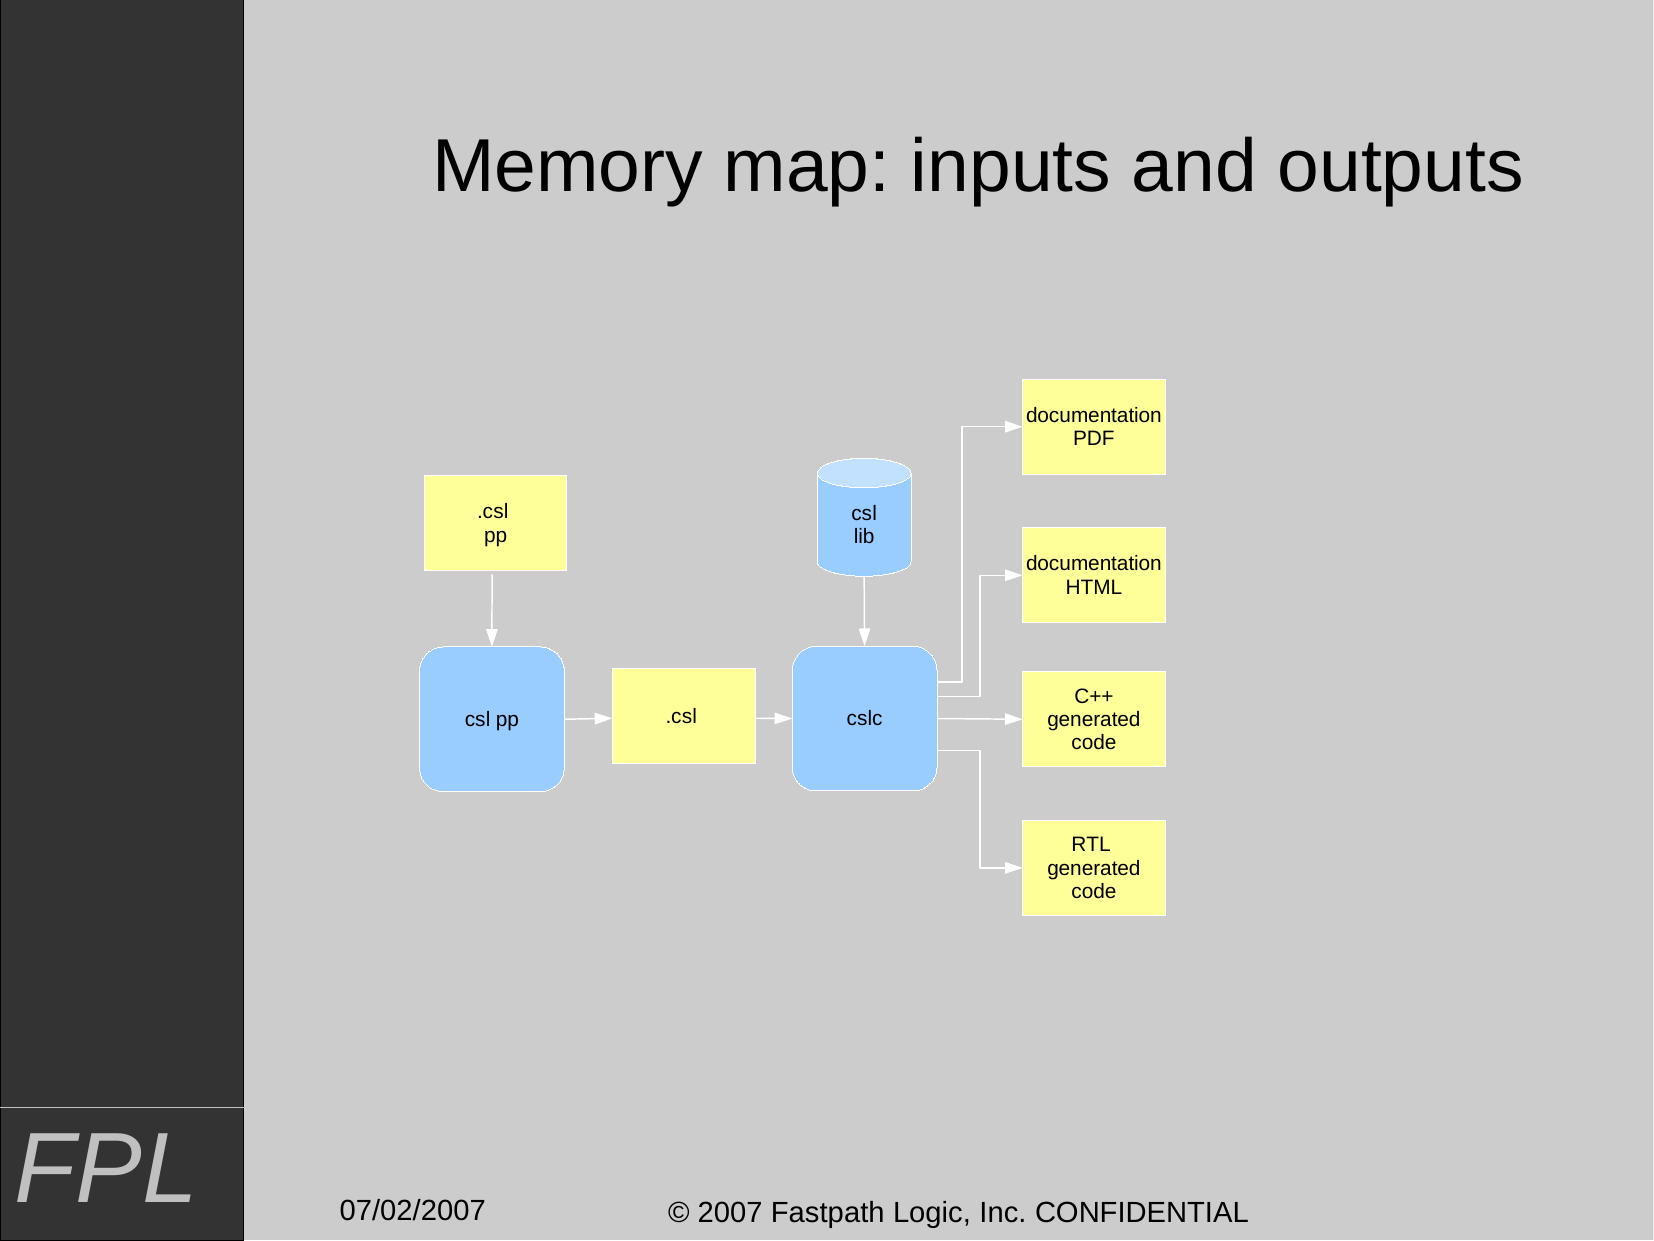

# Memory map: inputs and outputs
documentation
PDF
csl
lib
.csl
pp
documentation
HTML
cslc
csl pp
.csl
C++
generated
code
RTL
generated
code
07/02/2007
© 2007 FASTPATH LOGIC INC.